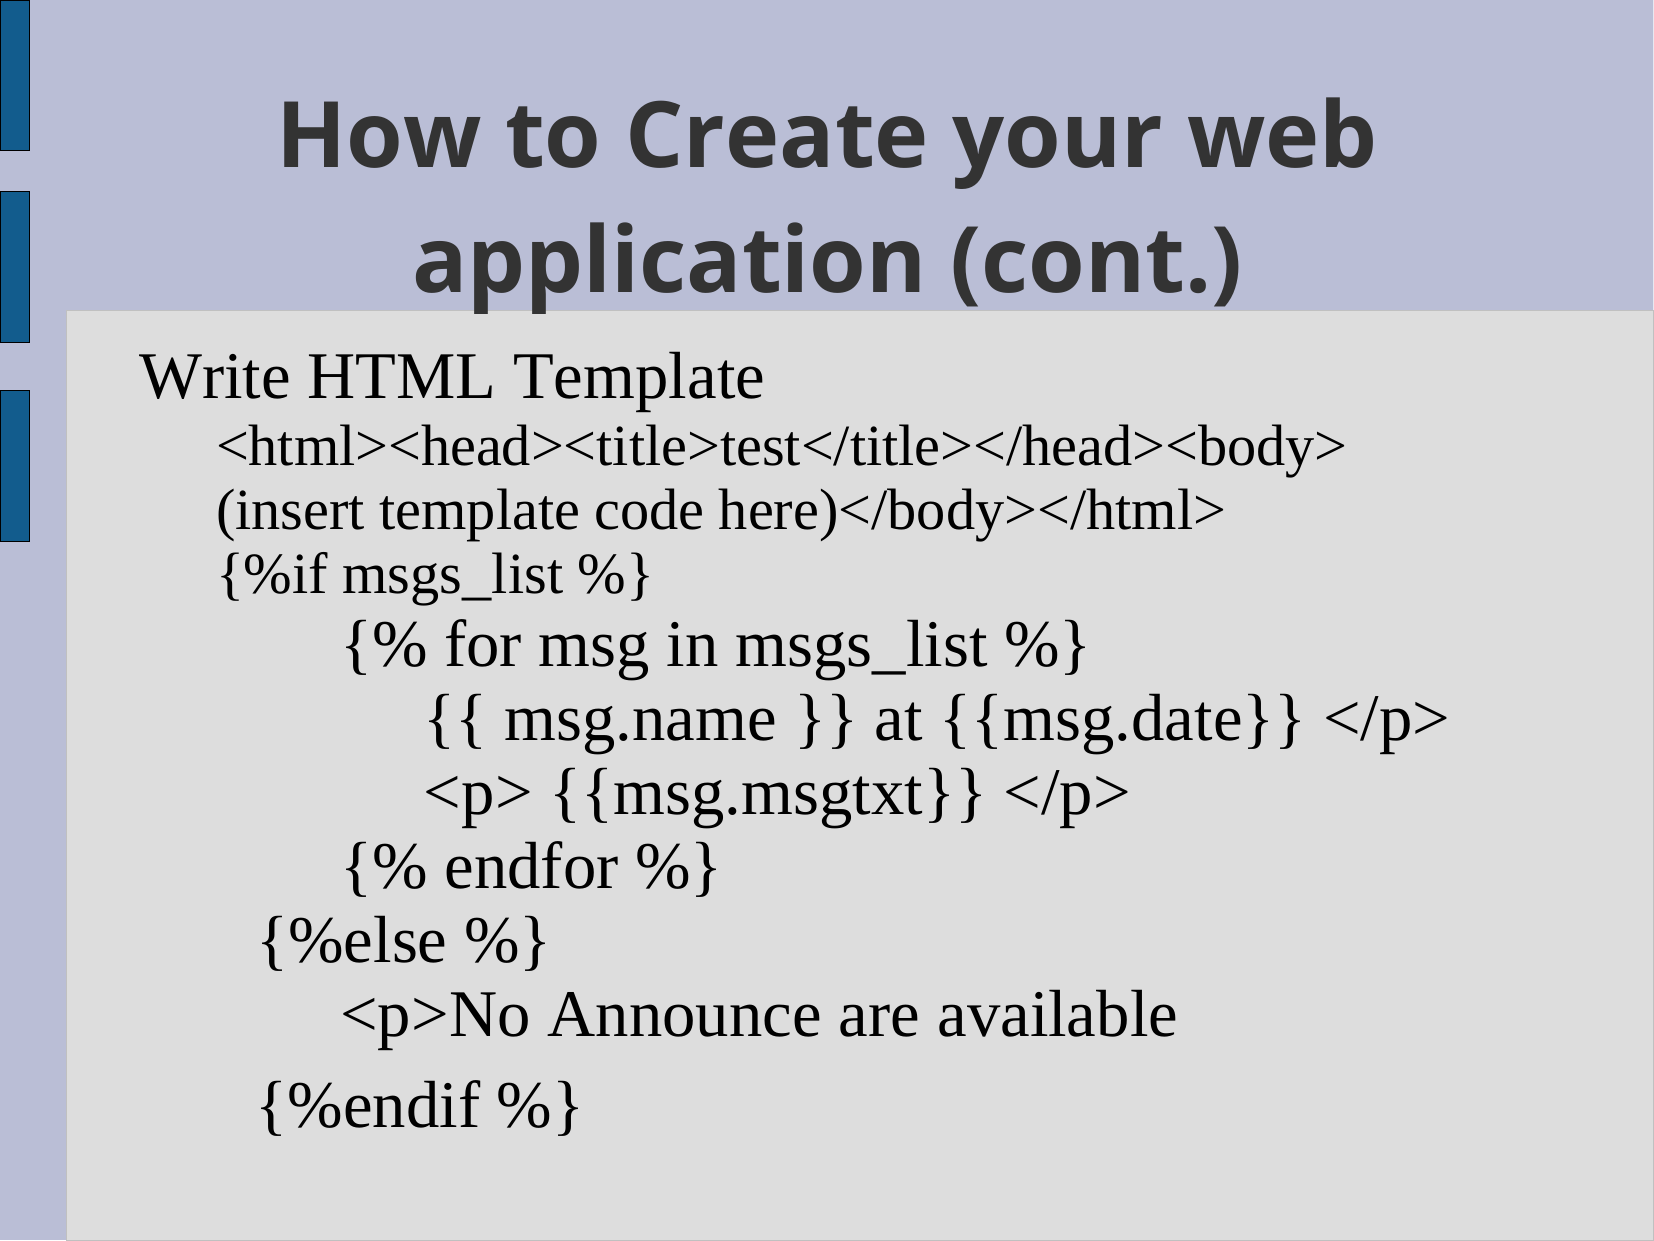

# How to Create your web application (cont.)
Write HTML Template
<html><head><title>test</title></head><body>
(insert template code here)</body></html>
{%if msgs_list %}
 {% for msg in msgs_list %}
 {{ msg.name }} at {{msg.date}} </p>
 <p> {{msg.msgtxt}} </p>
 {% endfor %}
 {%else %}
 <p>No Announce are available
 {%endif %}